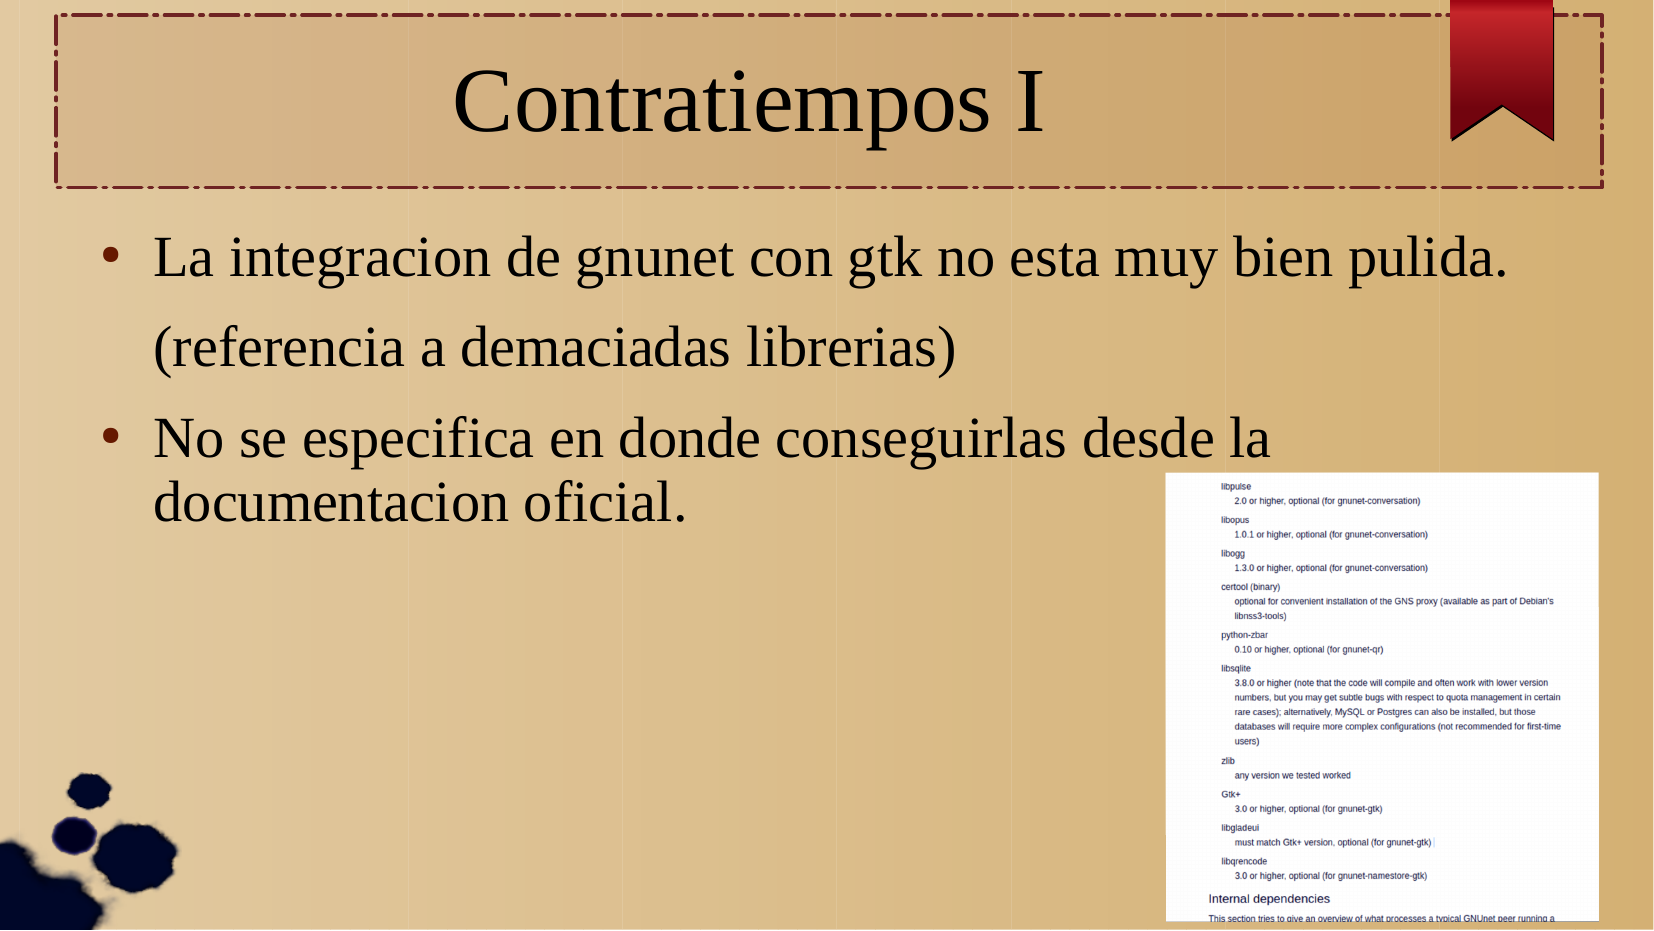

# Contratiempos I
La integracion de gnunet con gtk no esta muy bien pulida.
(referencia a demaciadas librerias)
No se especifica en donde conseguirlas desde la documentacion oficial.